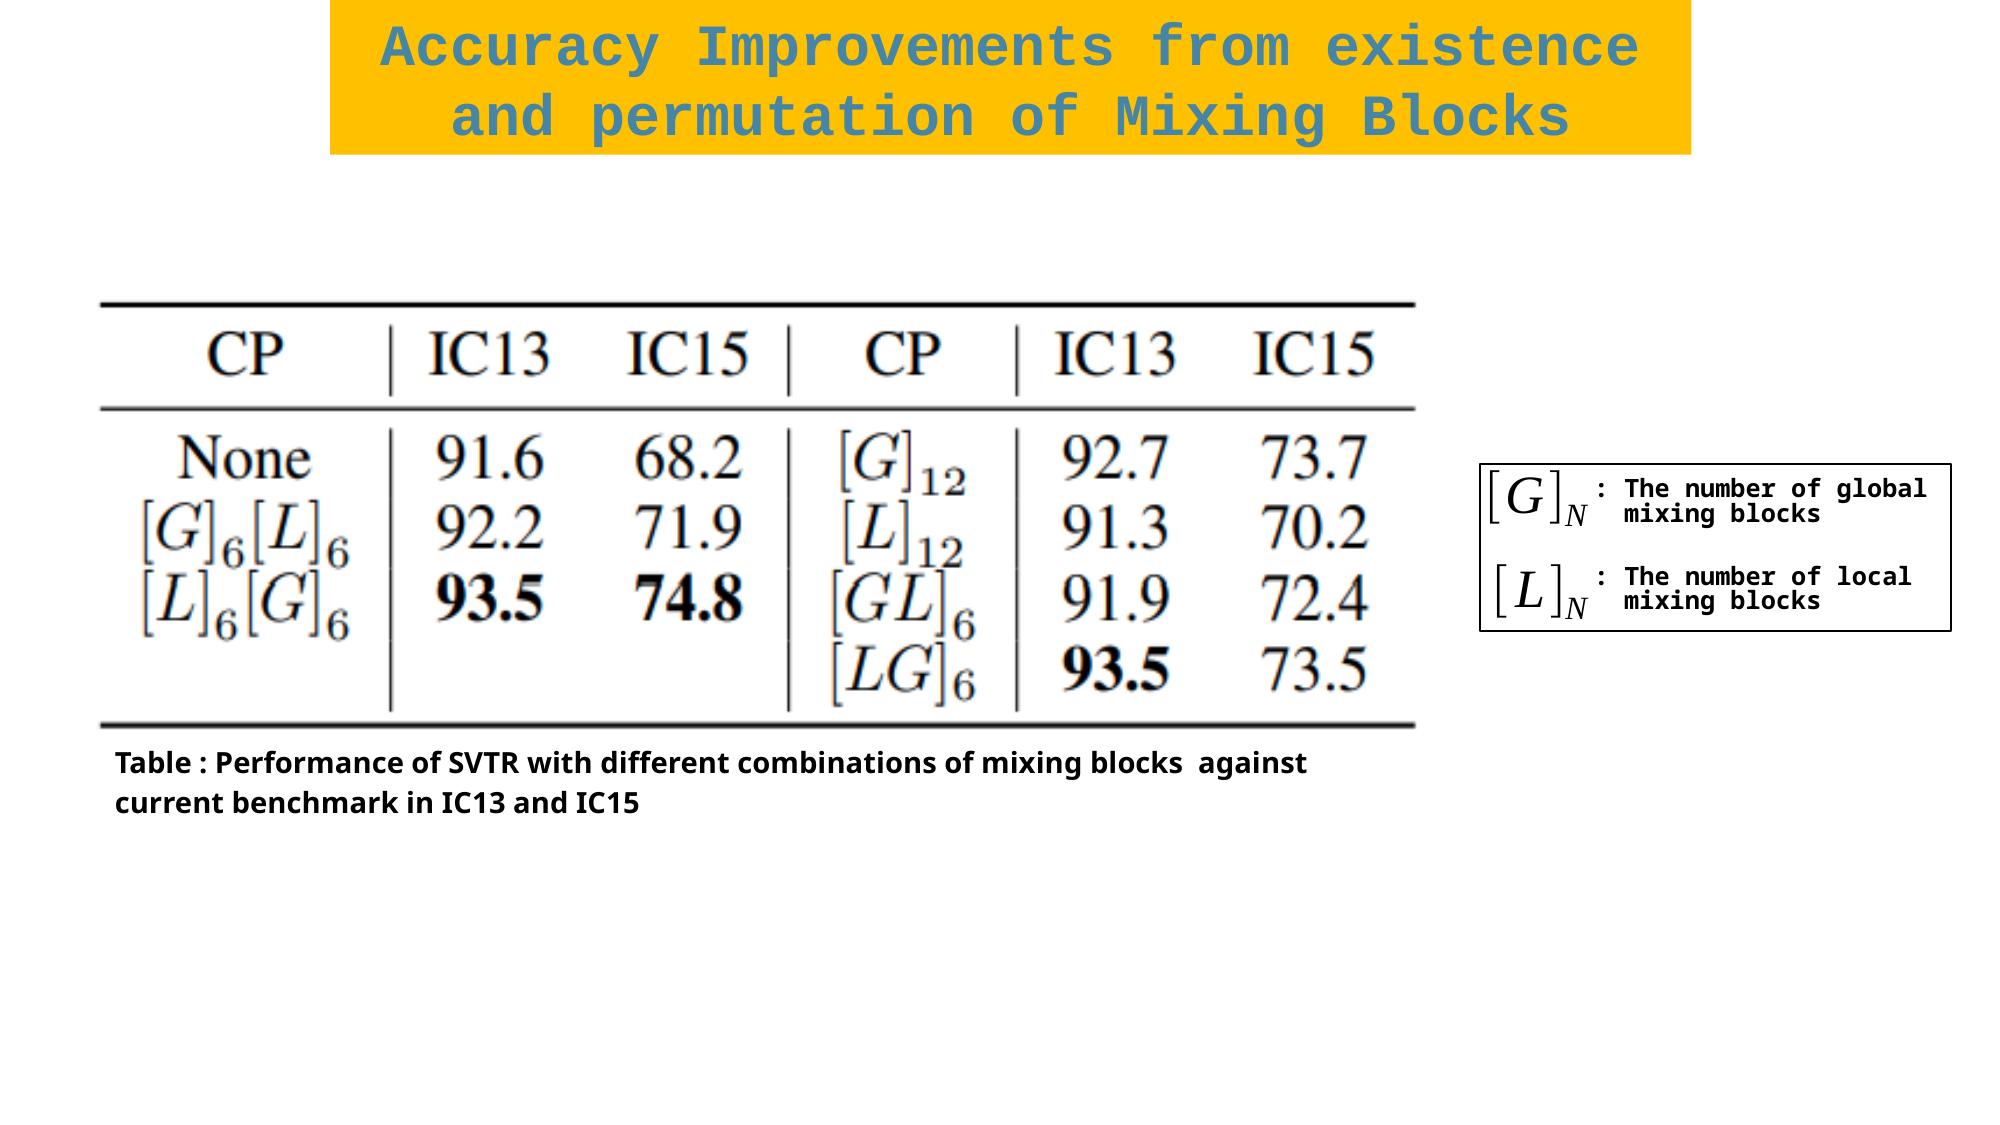

Accuracy Improvements from existence and permutation of Mixing Blocks
Table : Performance of SVTR with different combinations of mixing blocks against current benchmark in IC13 and IC15